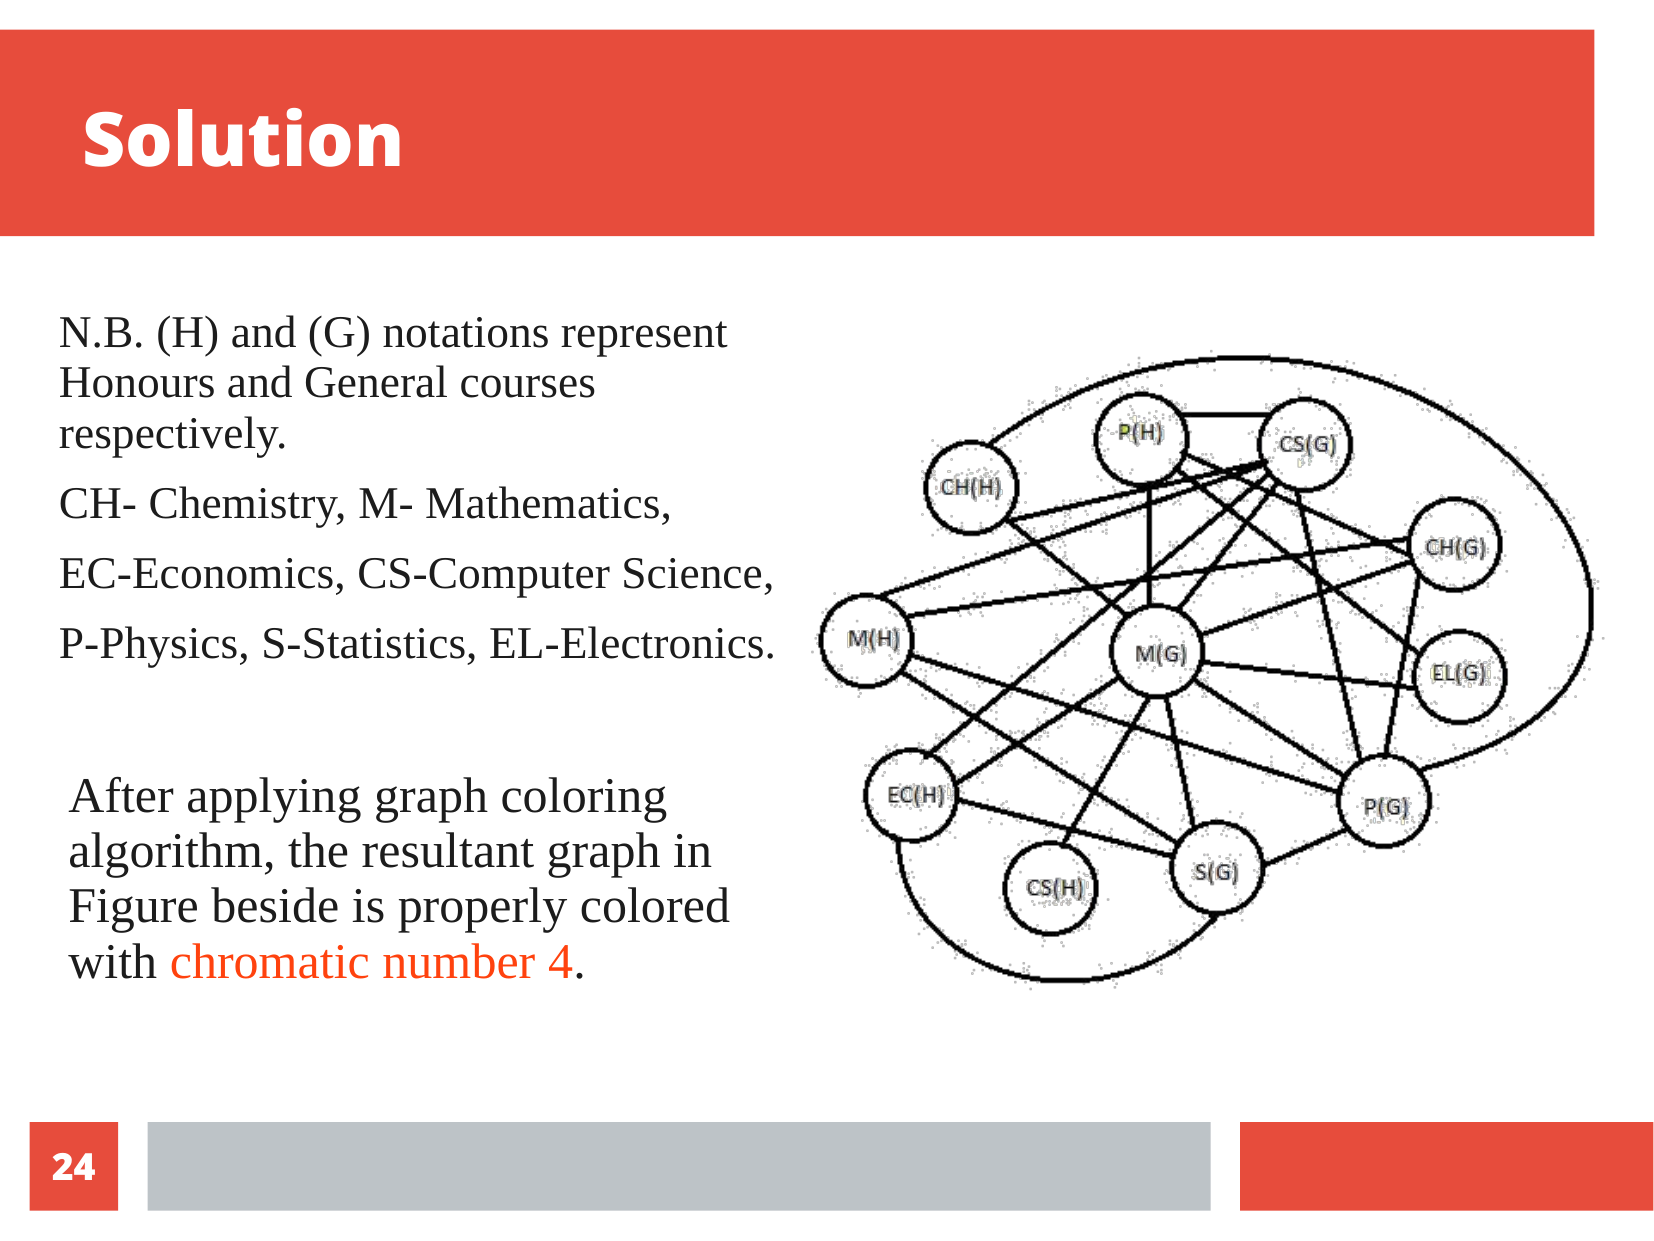

# Solution
N.B. (H) and (G) notations represent Honours and General courses respectively.
CH- Chemistry, M- Mathematics,
EC-Economics, CS-Computer Science,
P-Physics, S-Statistics, EL-Electronics.
After applying graph coloring algorithm, the resultant graph in Figure beside is properly colored with chromatic number 4.
24